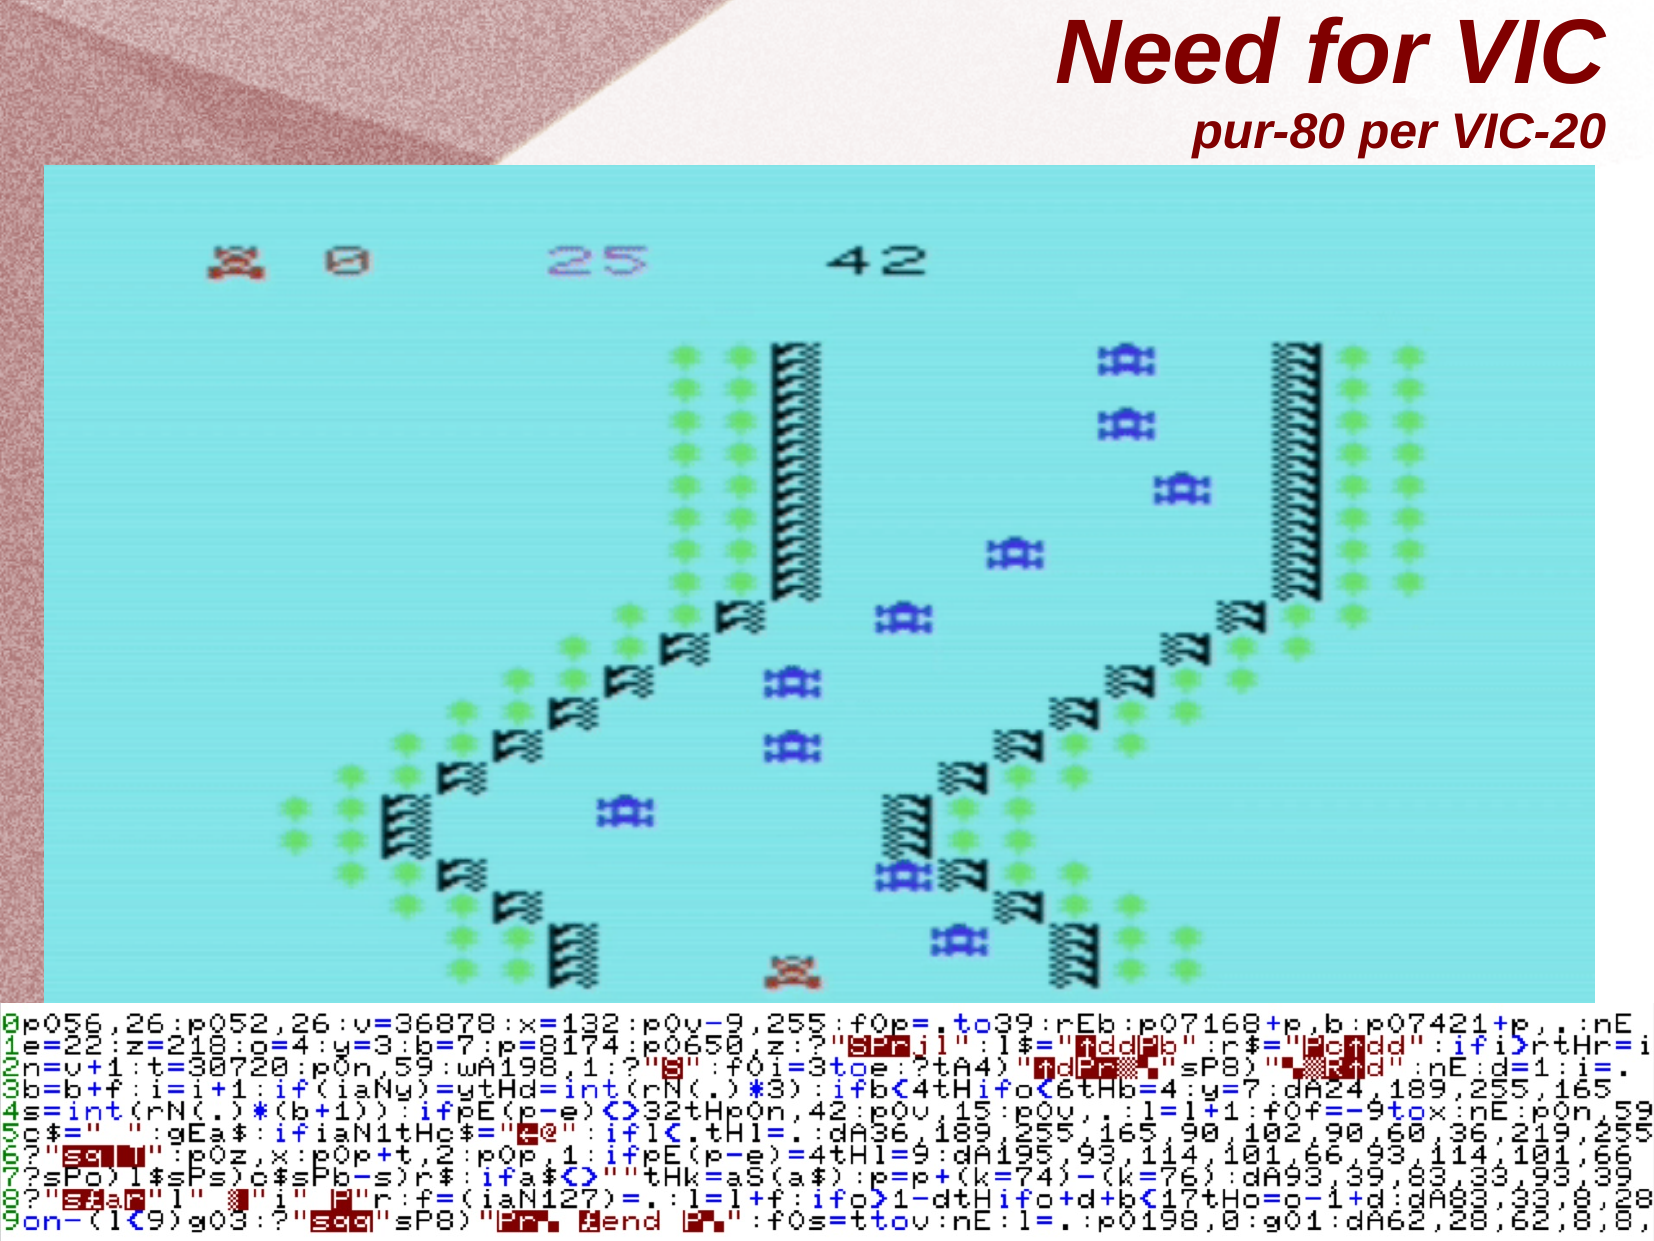

# Need for VIC pur-80 per VIC-20